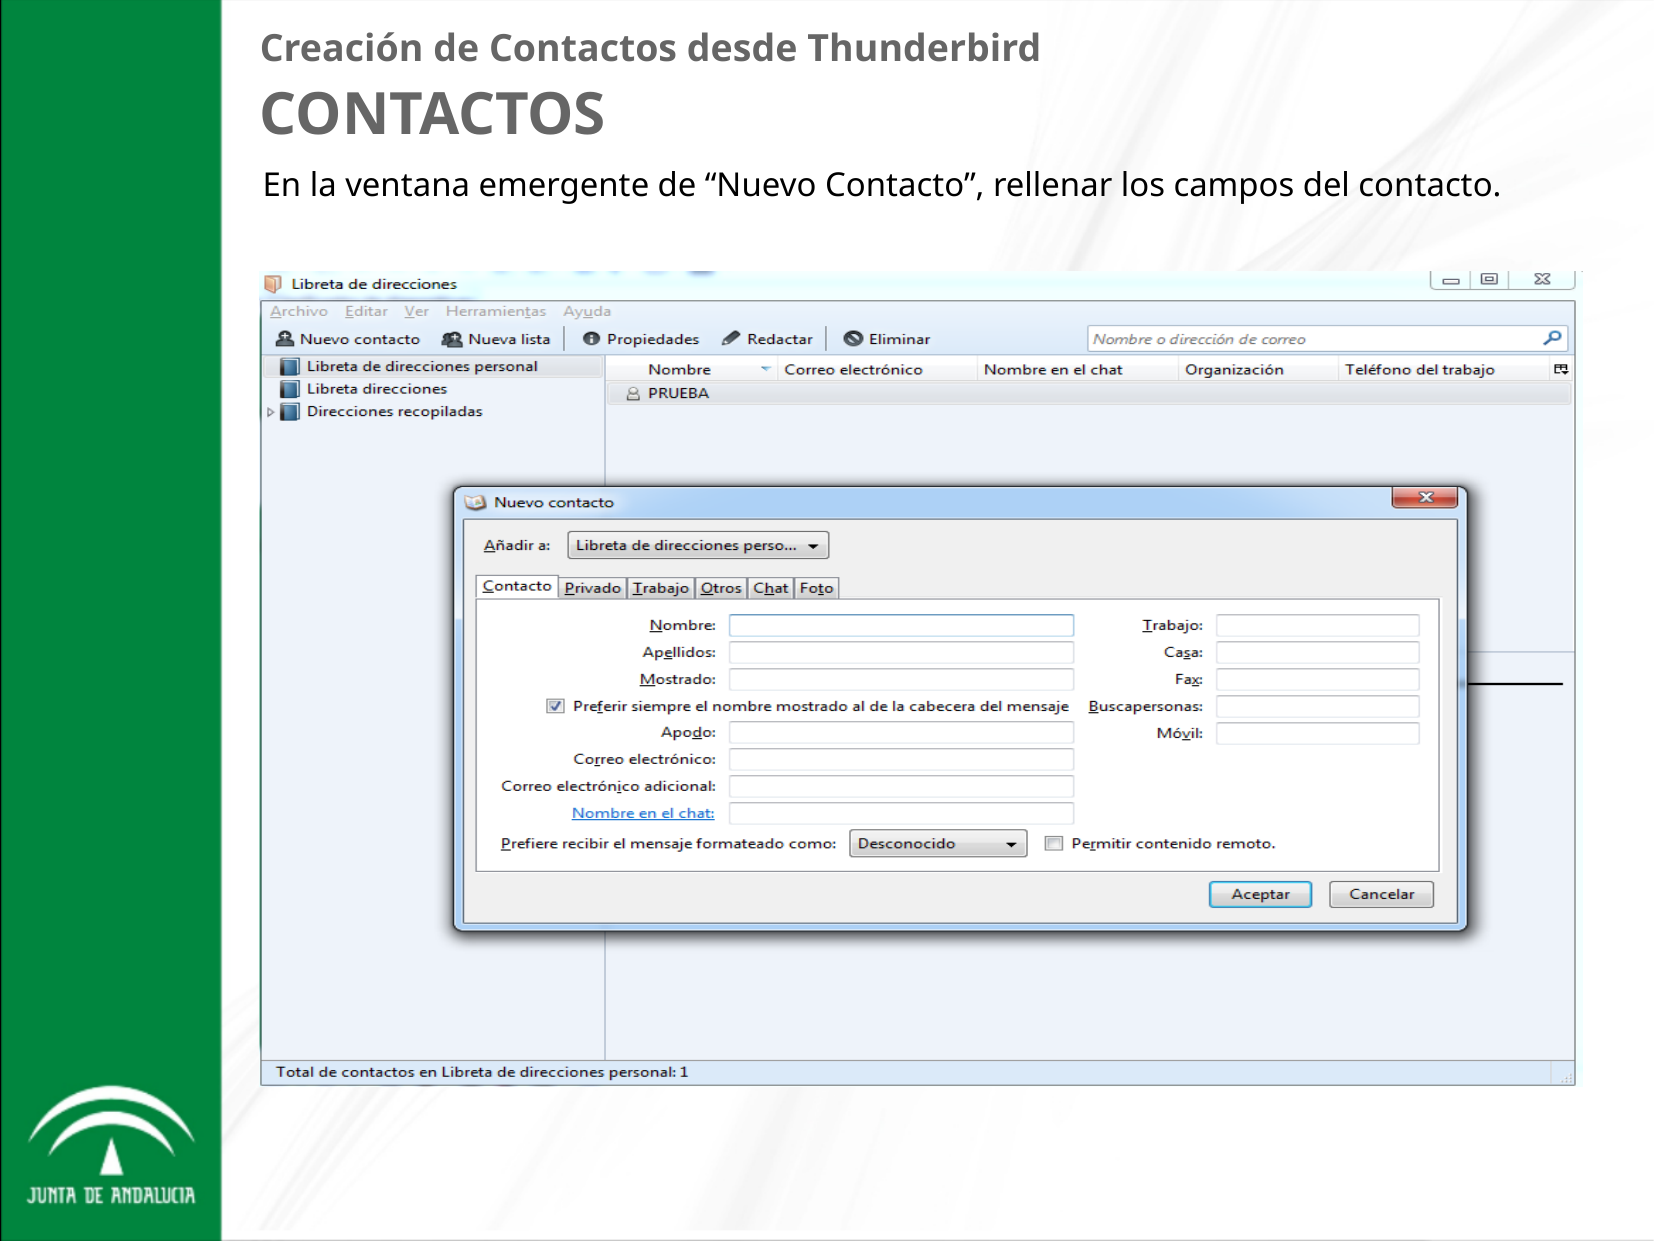

# Creación de Contactos desde Thunderbird CONTACTOS
En la ventana emergente de “Nuevo Contacto”, rellenar los campos del contacto.